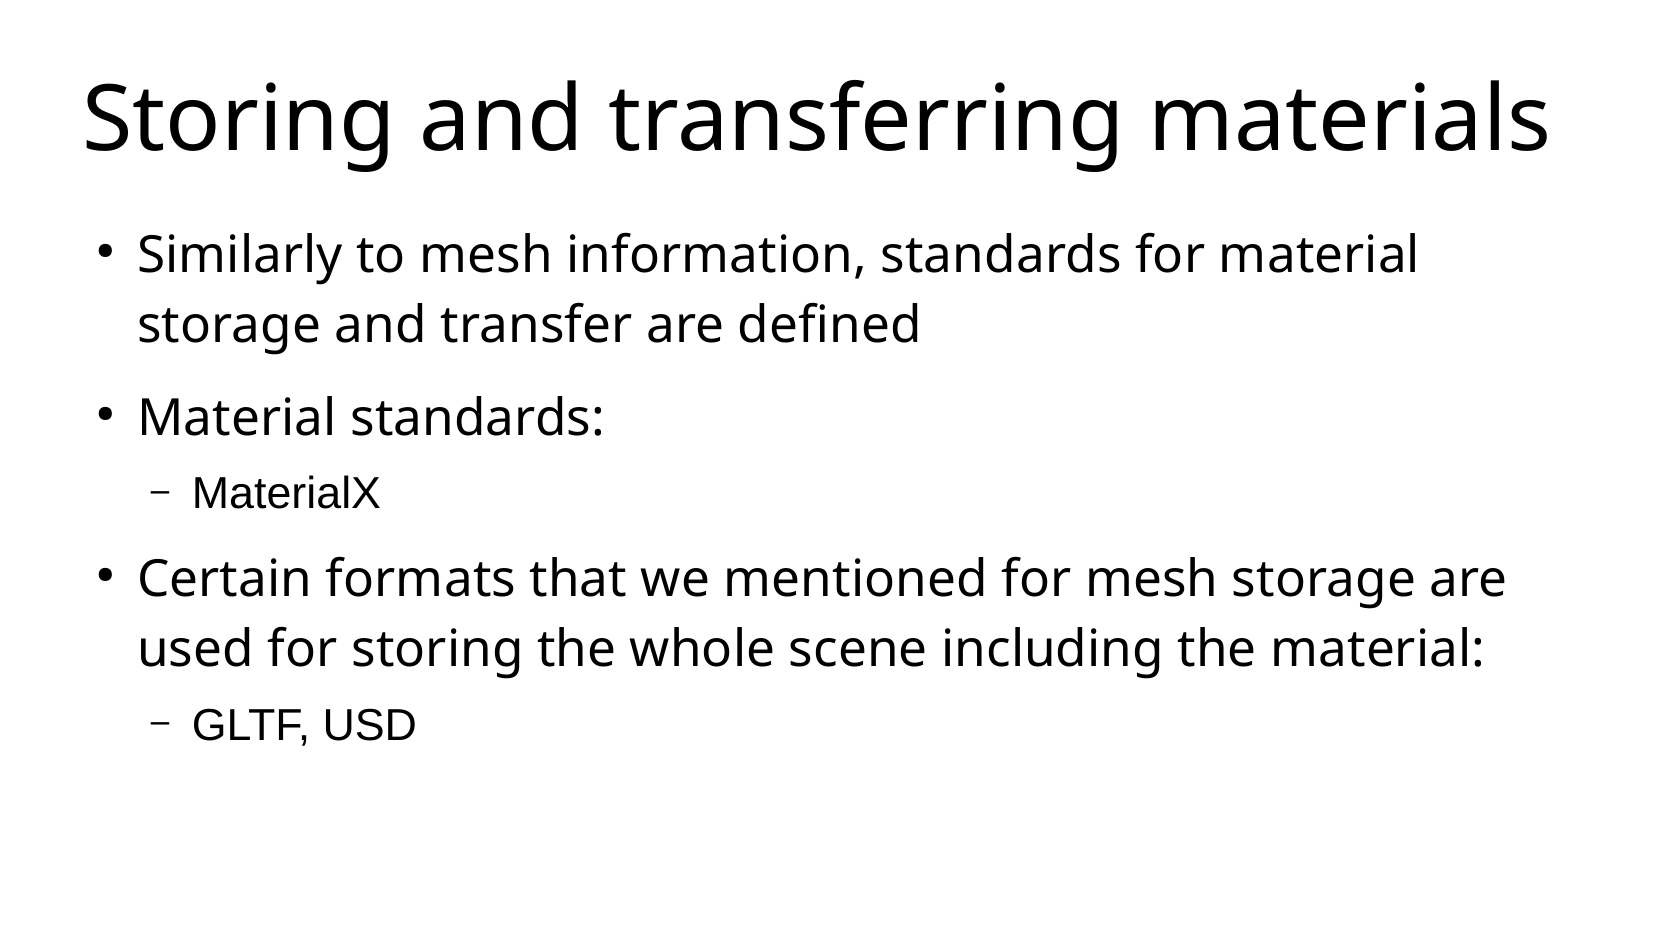

# Storing and transferring materials
Similarly to mesh information, standards for material storage and transfer are defined
Material standards:
MaterialX
Certain formats that we mentioned for mesh storage are used for storing the whole scene including the material:
GLTF, USD